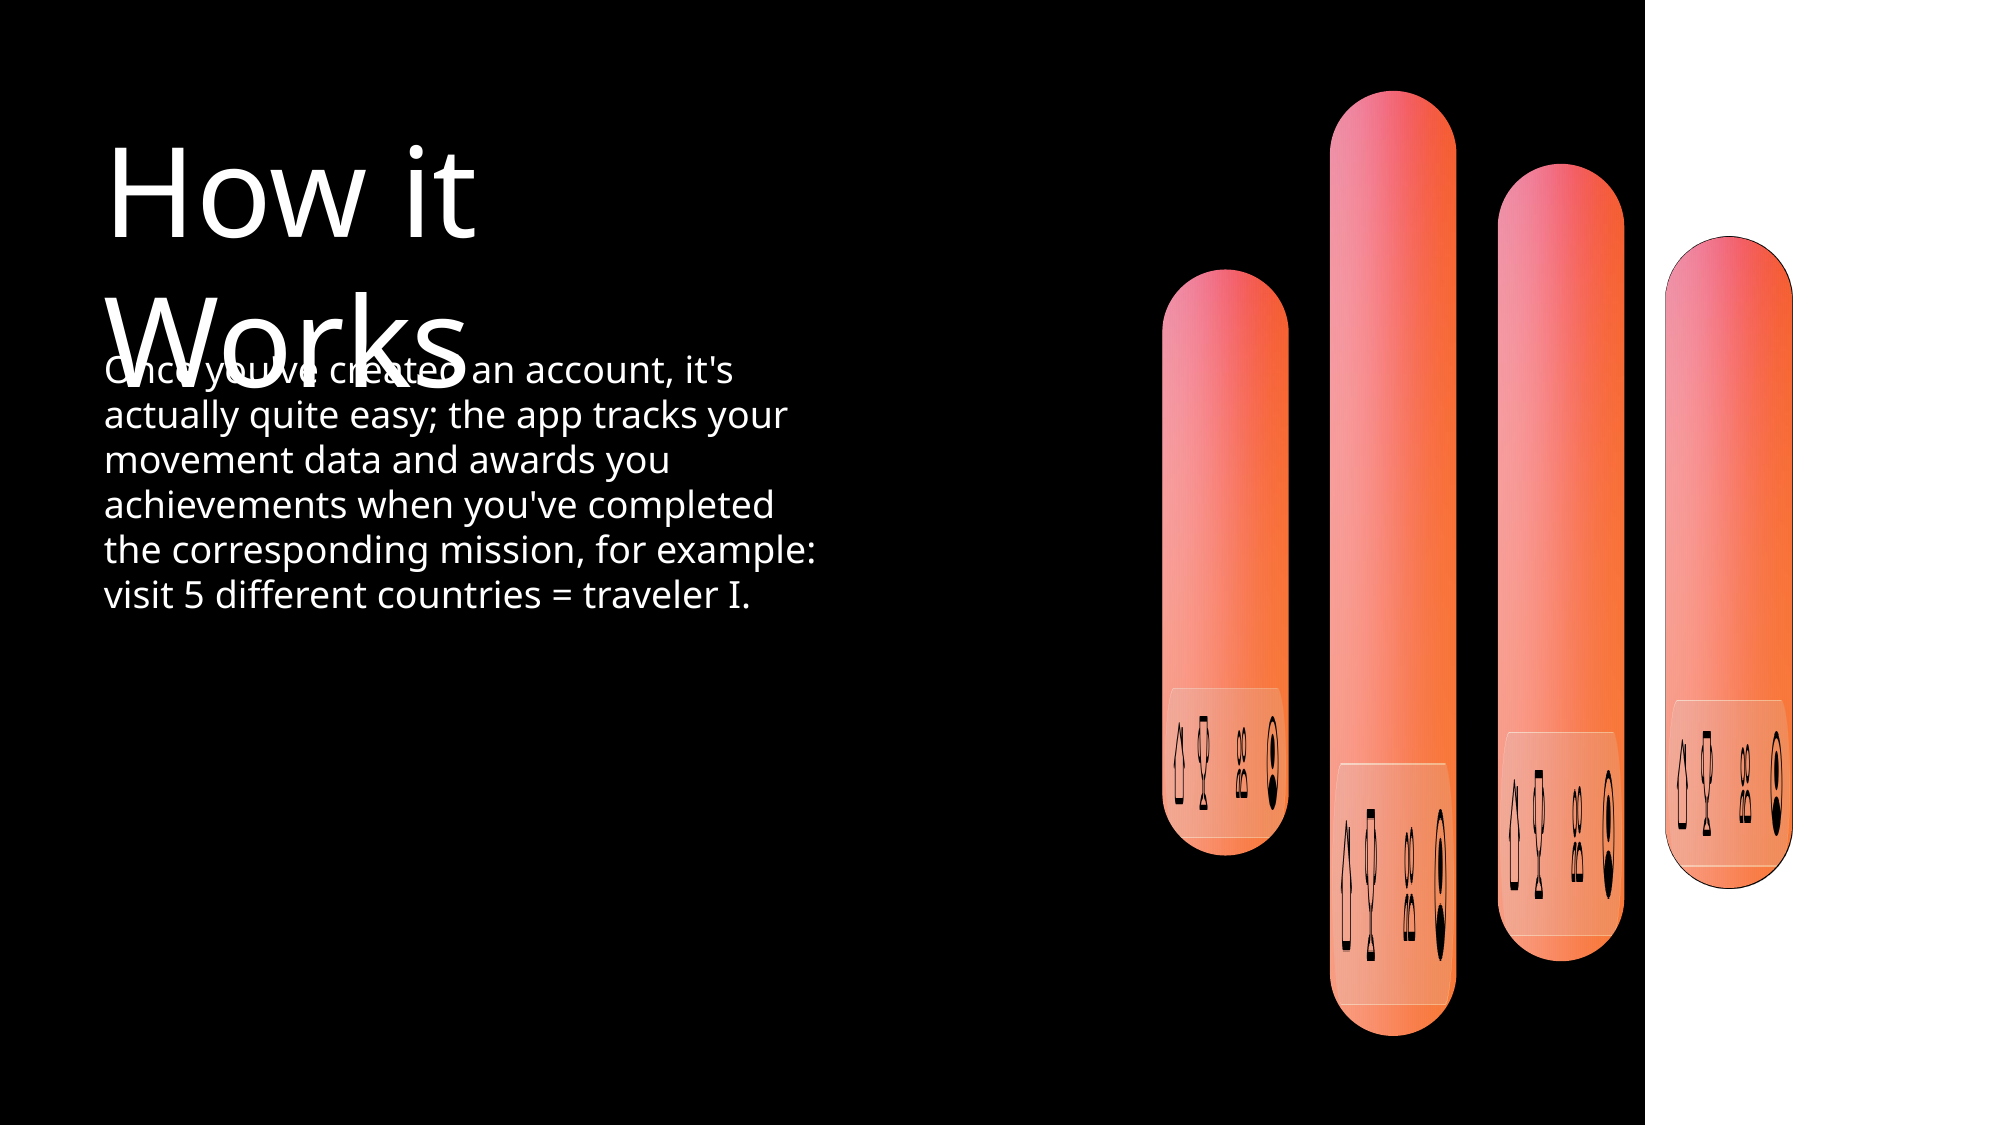

How it Works
Once you've created an account, it's actually quite easy; the app tracks your movement data and awards you achievements when you've completed the corresponding mission, for example: visit 5 different countries = traveler I.